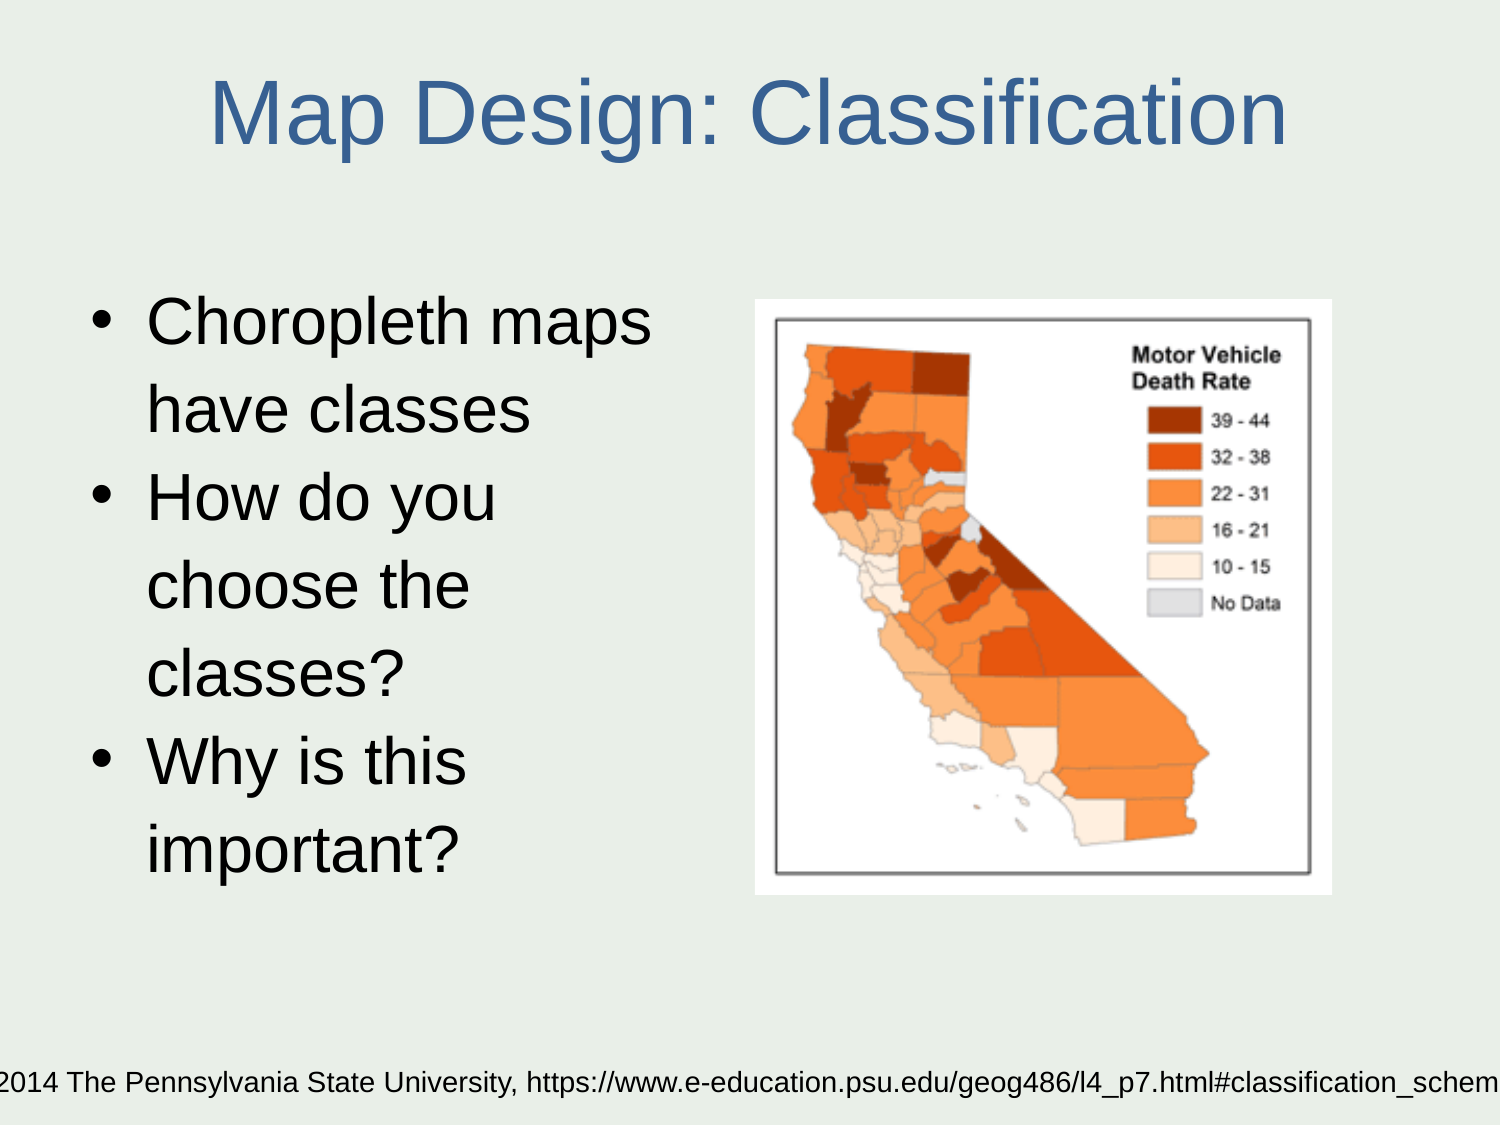

Map Design: Classification
Choropleth maps have classes
How do you choose the classes?
Why is this important?
© 2014 The Pennsylvania State University, https://www.e-education.psu.edu/geog486/l4_p7.html#classification_schemes